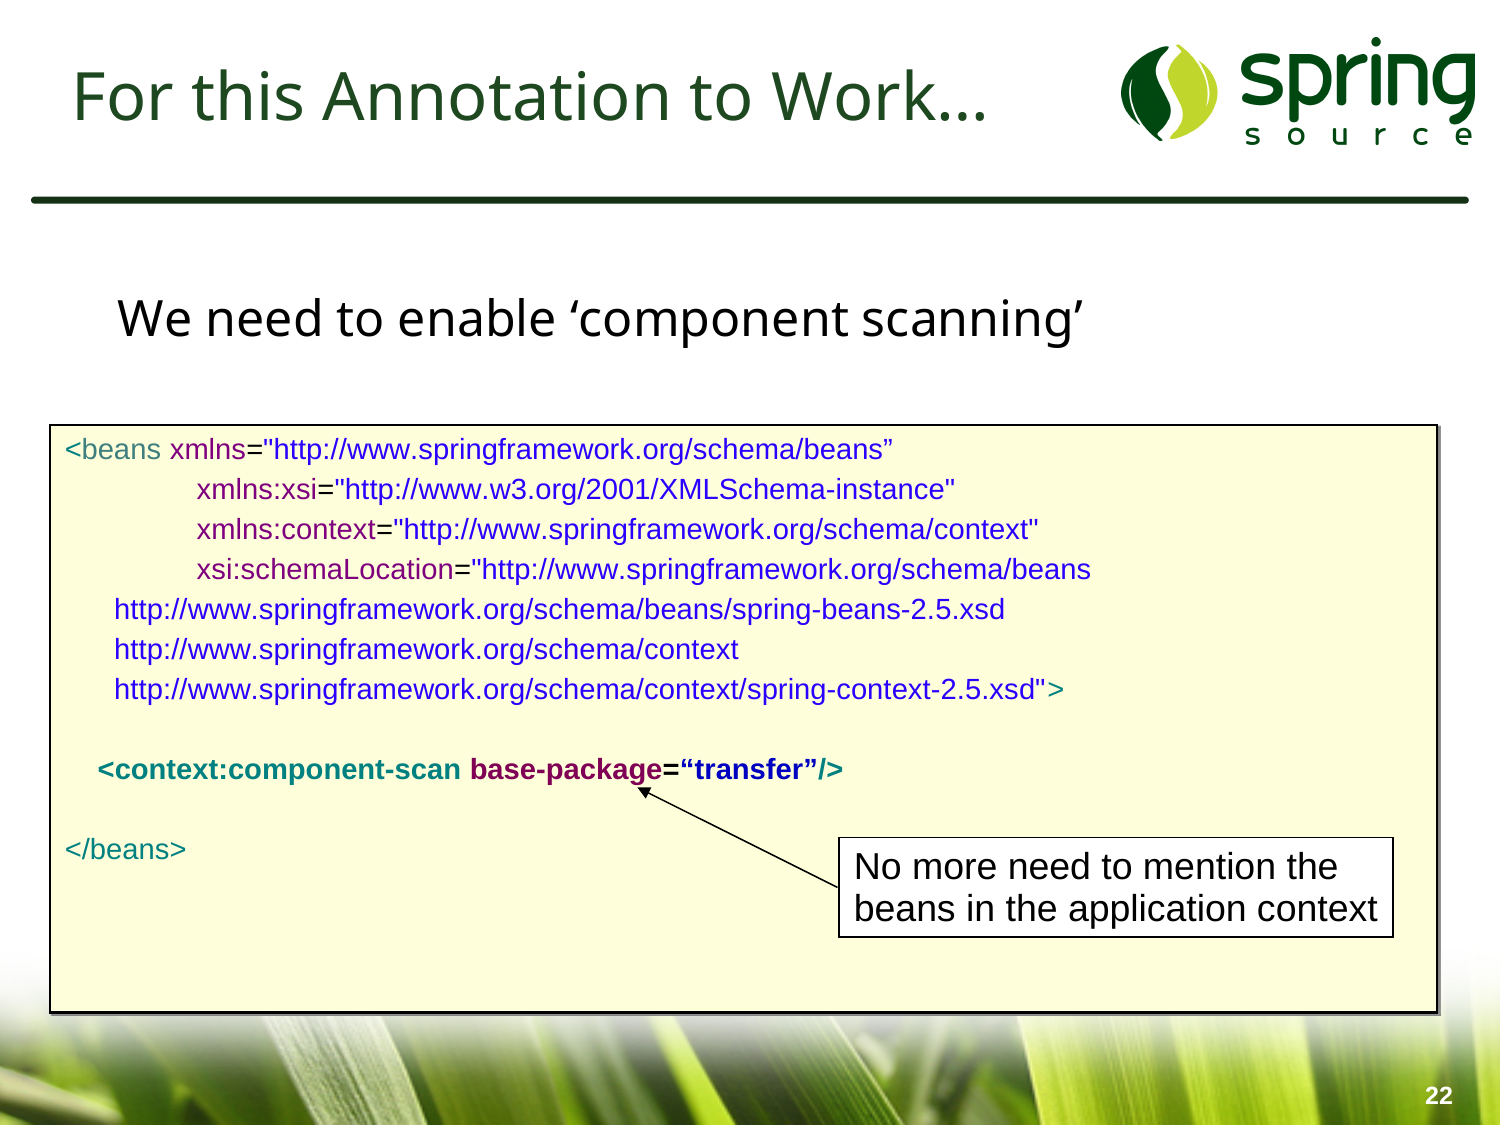

# For this Annotation to Work…
We need to enable ‘component scanning’
<beans xmlns="http://www.springframework.org/schema/beans”
 xmlns:xsi="http://www.w3.org/2001/XMLSchema-instance"
 xmlns:context="http://www.springframework.org/schema/context"
 xsi:schemaLocation="http://www.springframework.org/schema/beans
 http://www.springframework.org/schema/beans/spring-beans-2.5.xsd
 http://www.springframework.org/schema/context
 http://www.springframework.org/schema/context/spring-context-2.5.xsd">
 <context:component-scan base-package=“transfer”/>
</beans>
No more need to mention the
beans in the application context